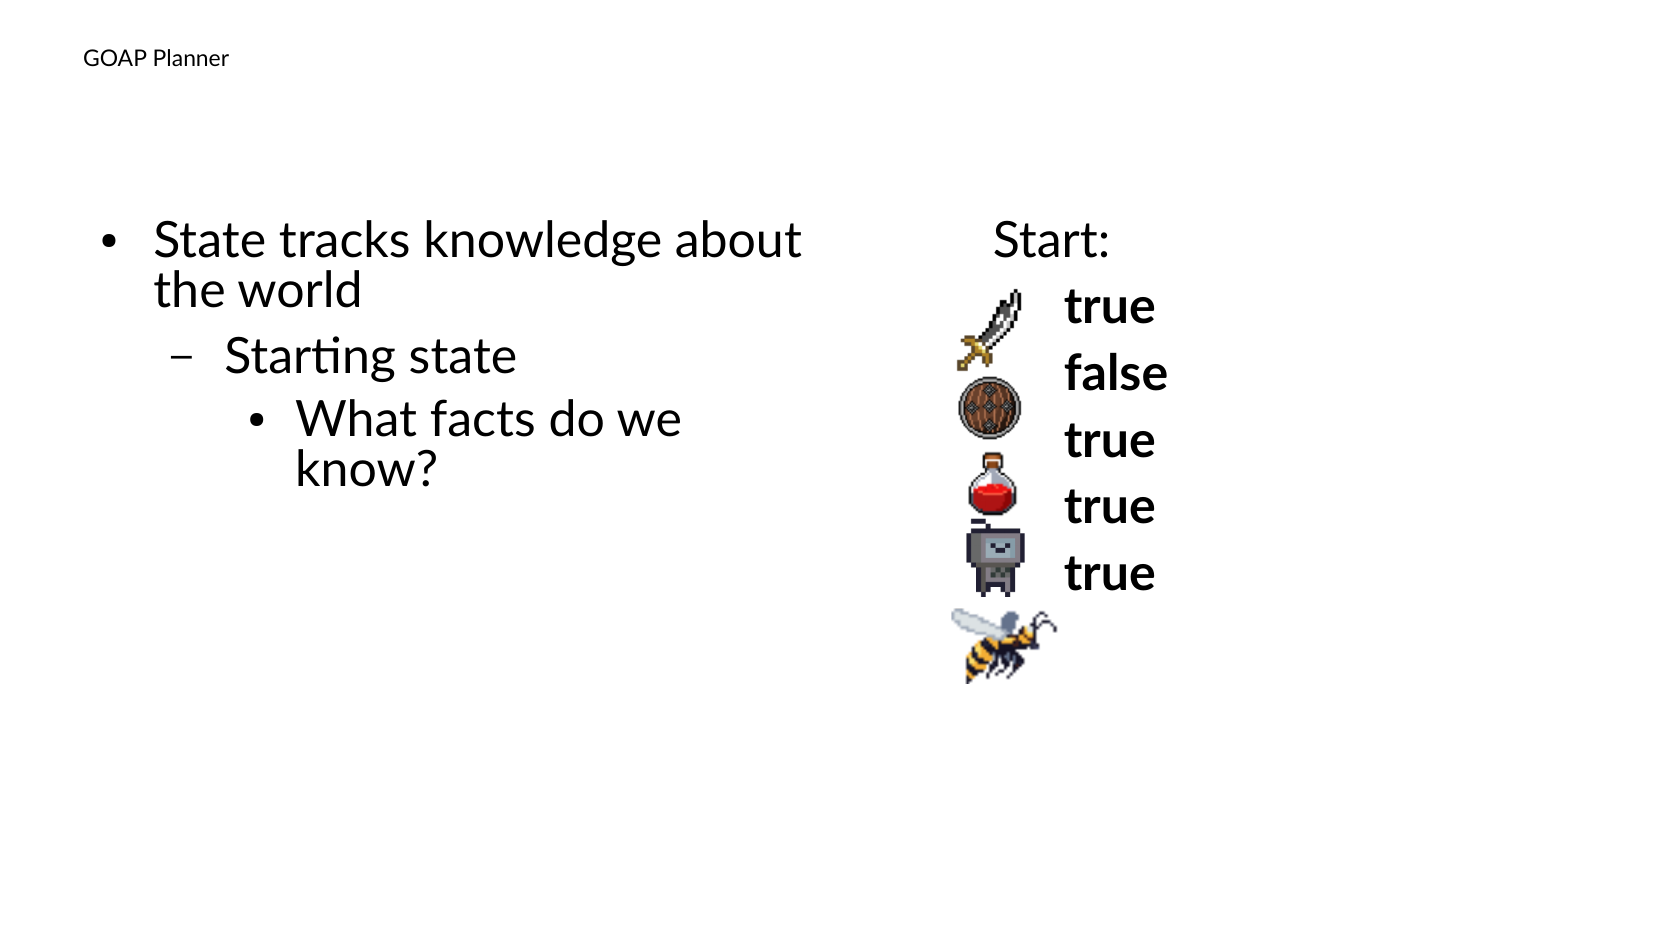

# GOAP Planner
State tracks knowledge about the world
Starting state
What facts do we know?
Start:
true
false
true
true
true